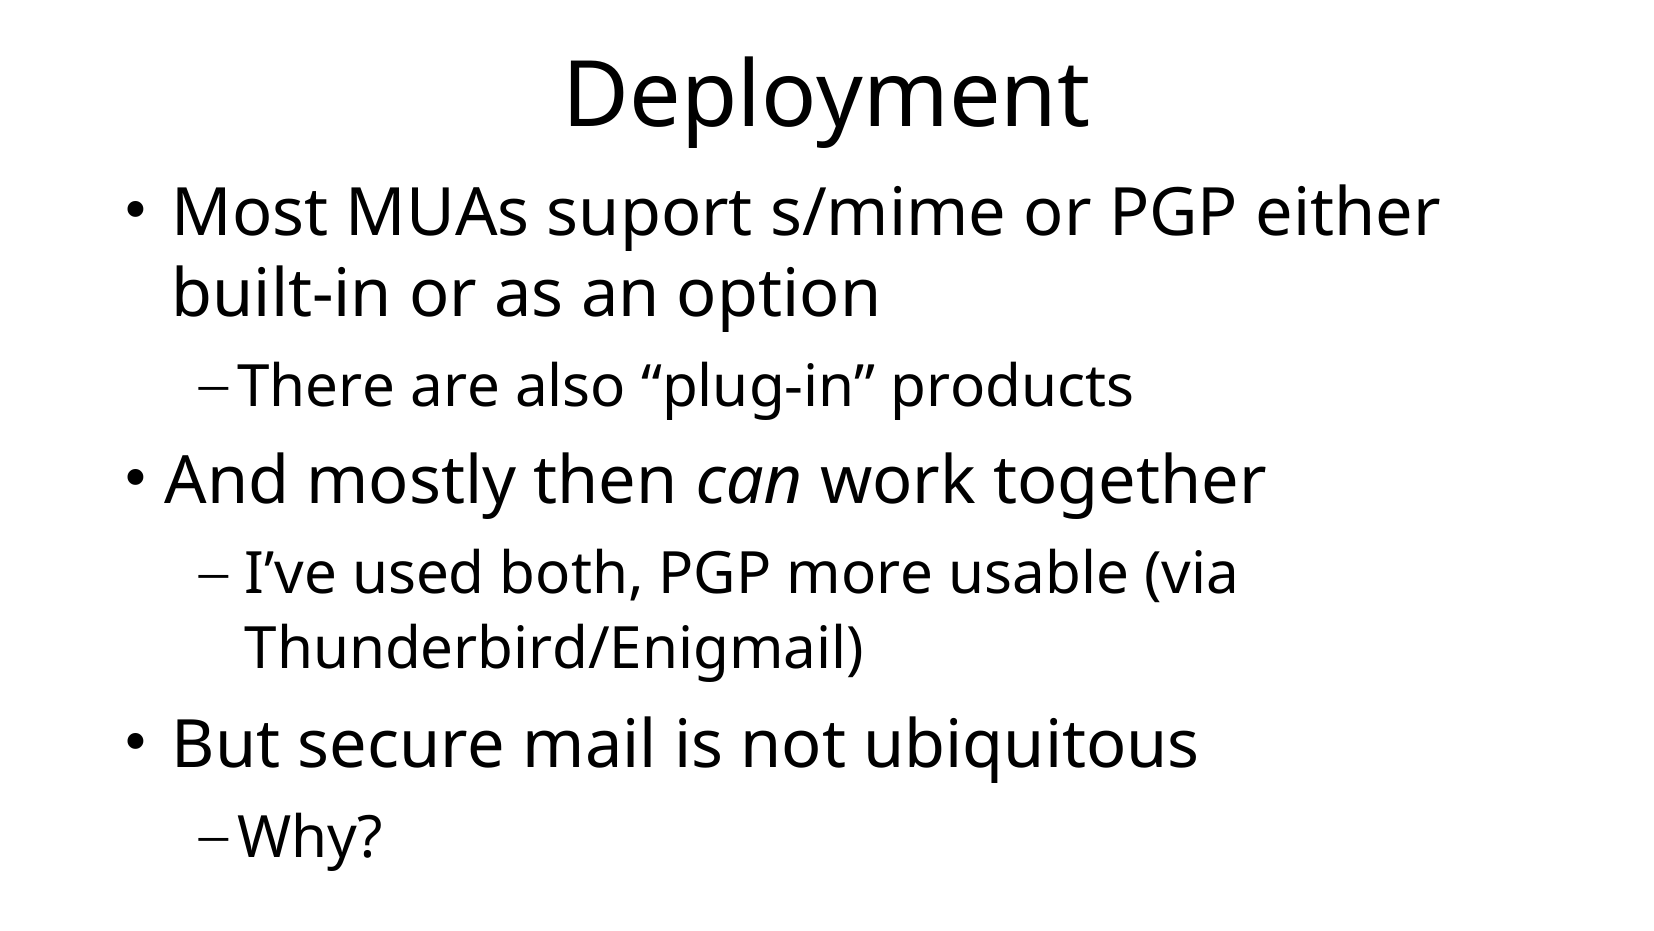

Deployment
Most MUAs suport s/mime or PGP either built-in or as an option
There are also “plug-in” products
 And mostly then can work together
I’ve used both, PGP more usable (via Thunderbird/Enigmail)
But secure mail is not ubiquitous
Why?